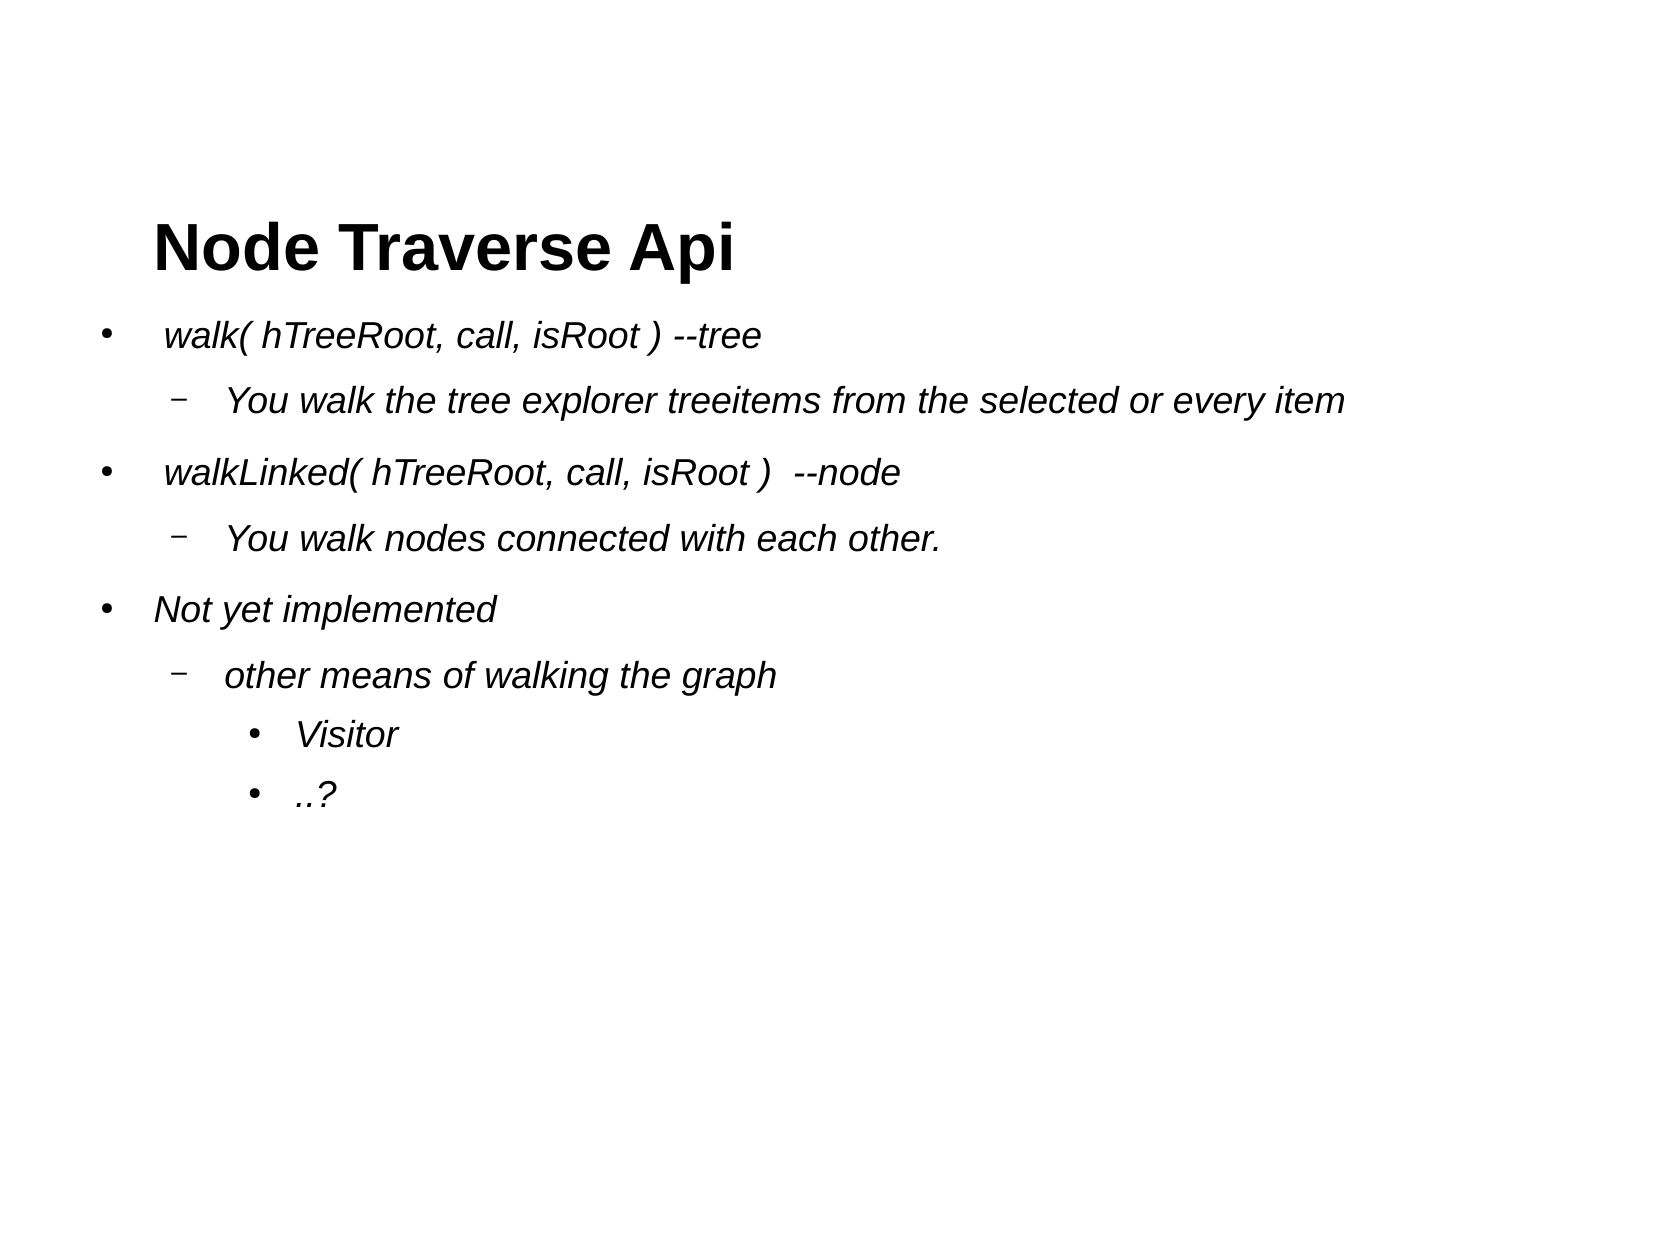

# Node Traverse Api
 walk( hTreeRoot, call, isRoot ) --tree
You walk the tree explorer treeitems from the selected or every item
 walkLinked( hTreeRoot, call, isRoot ) --node
You walk nodes connected with each other.
Not yet implemented
other means of walking the graph
Visitor
..?